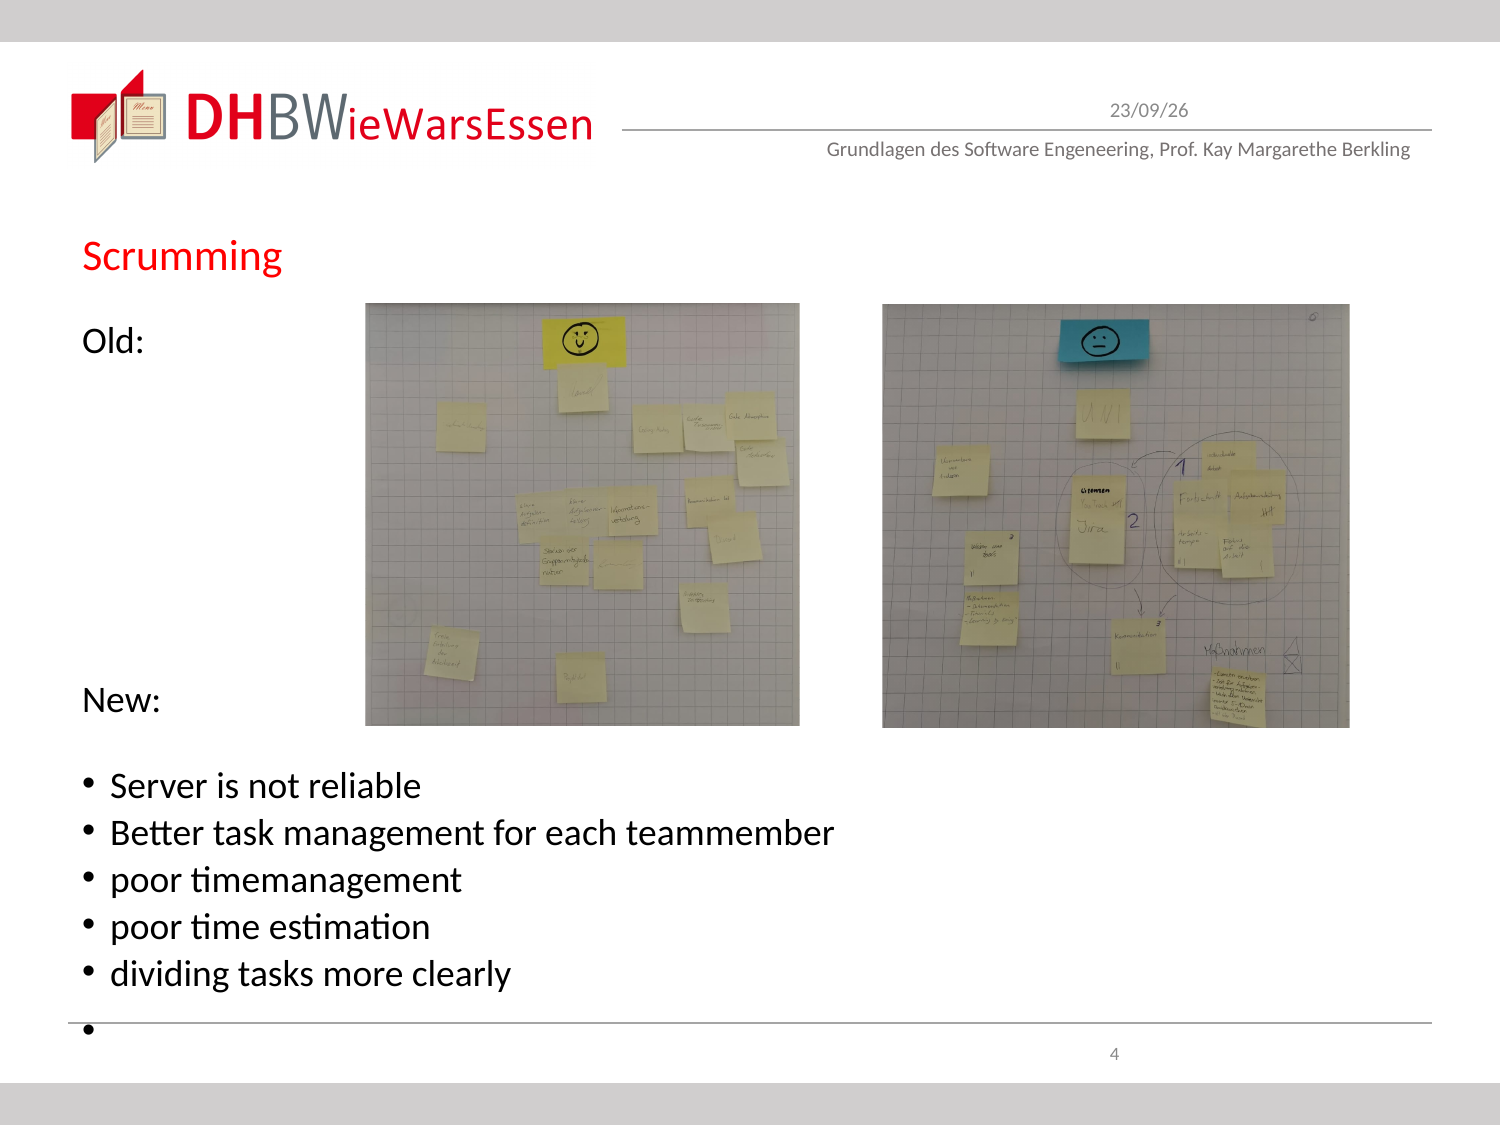

# Scrumming
Old:
New:
Server is not reliable
Better task management for each teammember
poor timemanagement
poor time estimation
dividing tasks more clearly